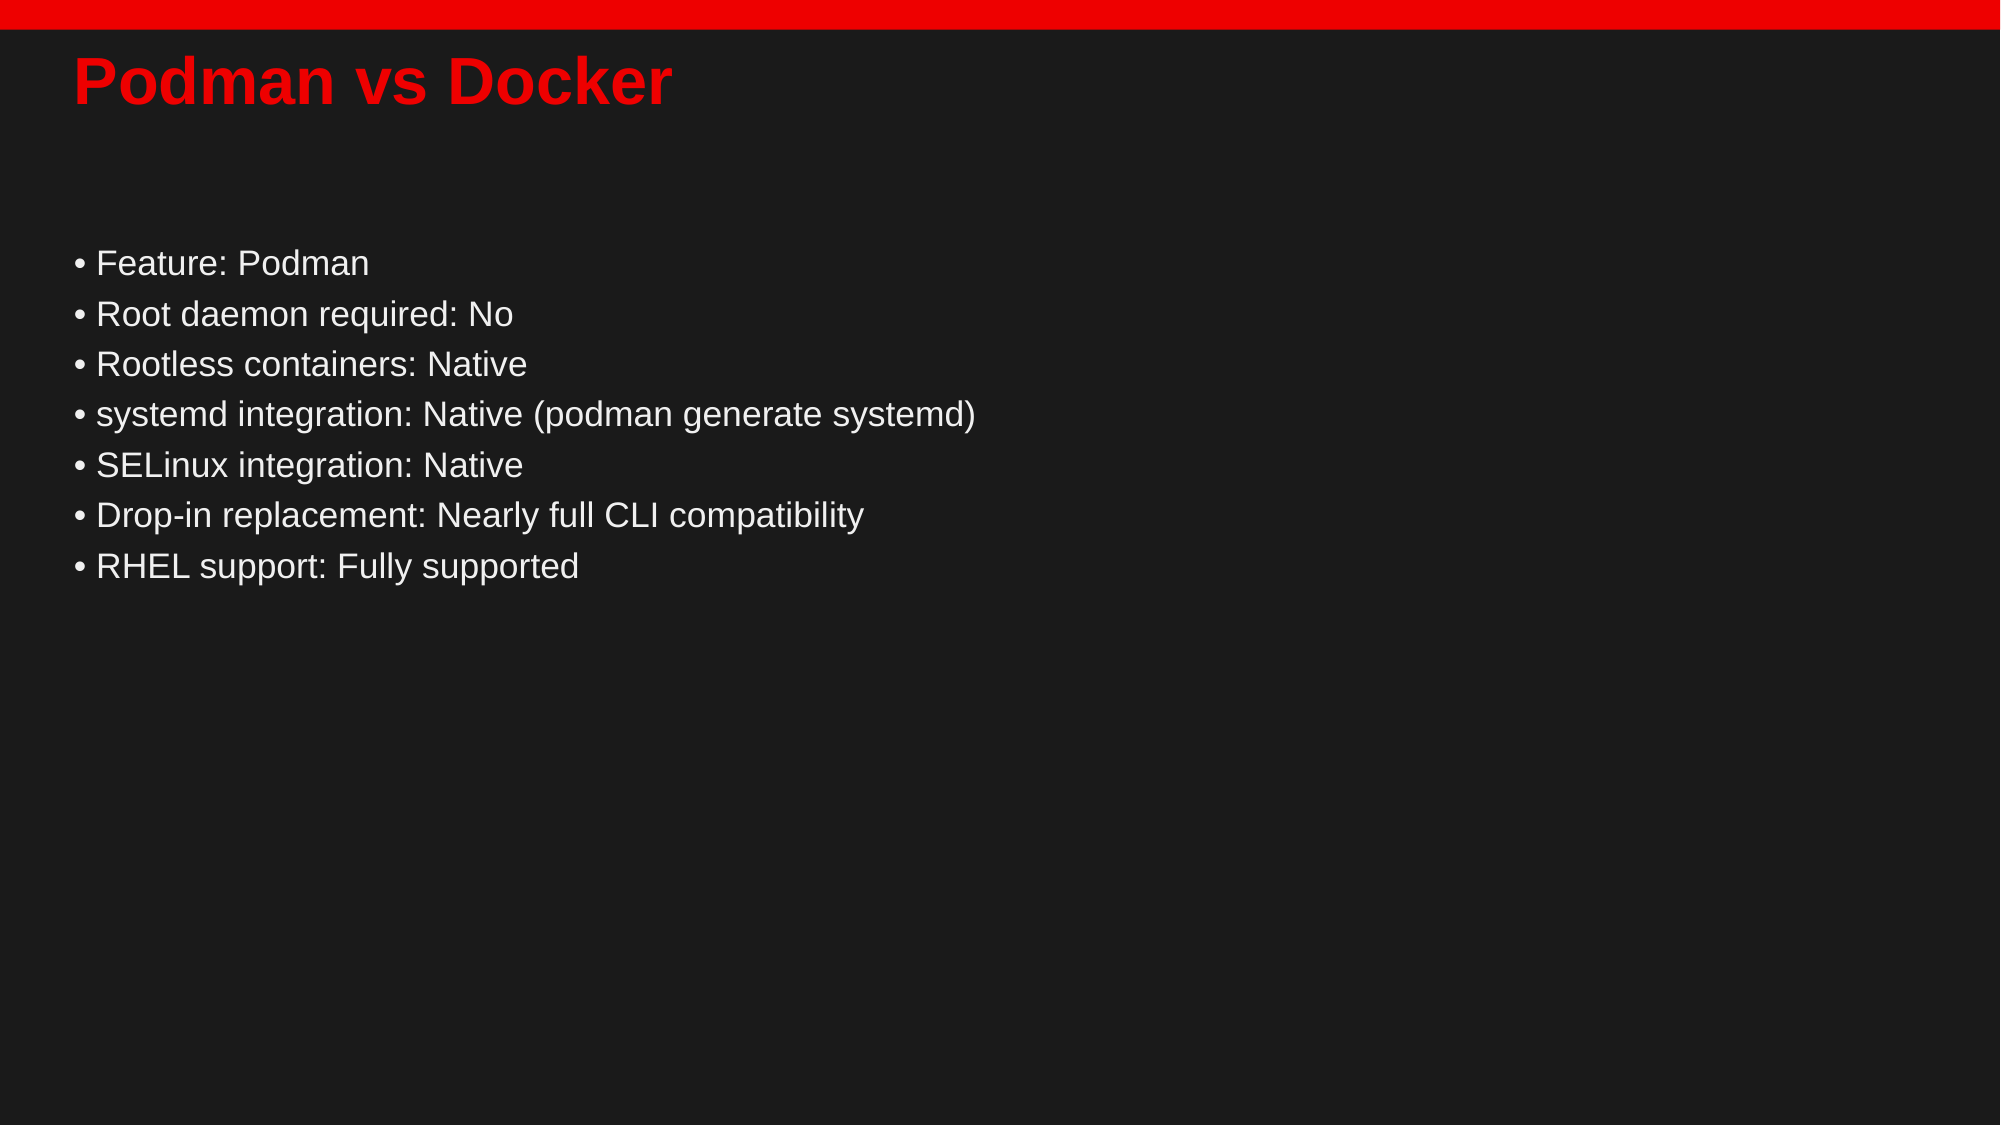

Podman vs Docker
• Feature: Podman
• Root daemon required: No
• Rootless containers: Native
• systemd integration: Native (podman generate systemd)
• SELinux integration: Native
• Drop-in replacement: Nearly full CLI compatibility
• RHEL support: Fully supported